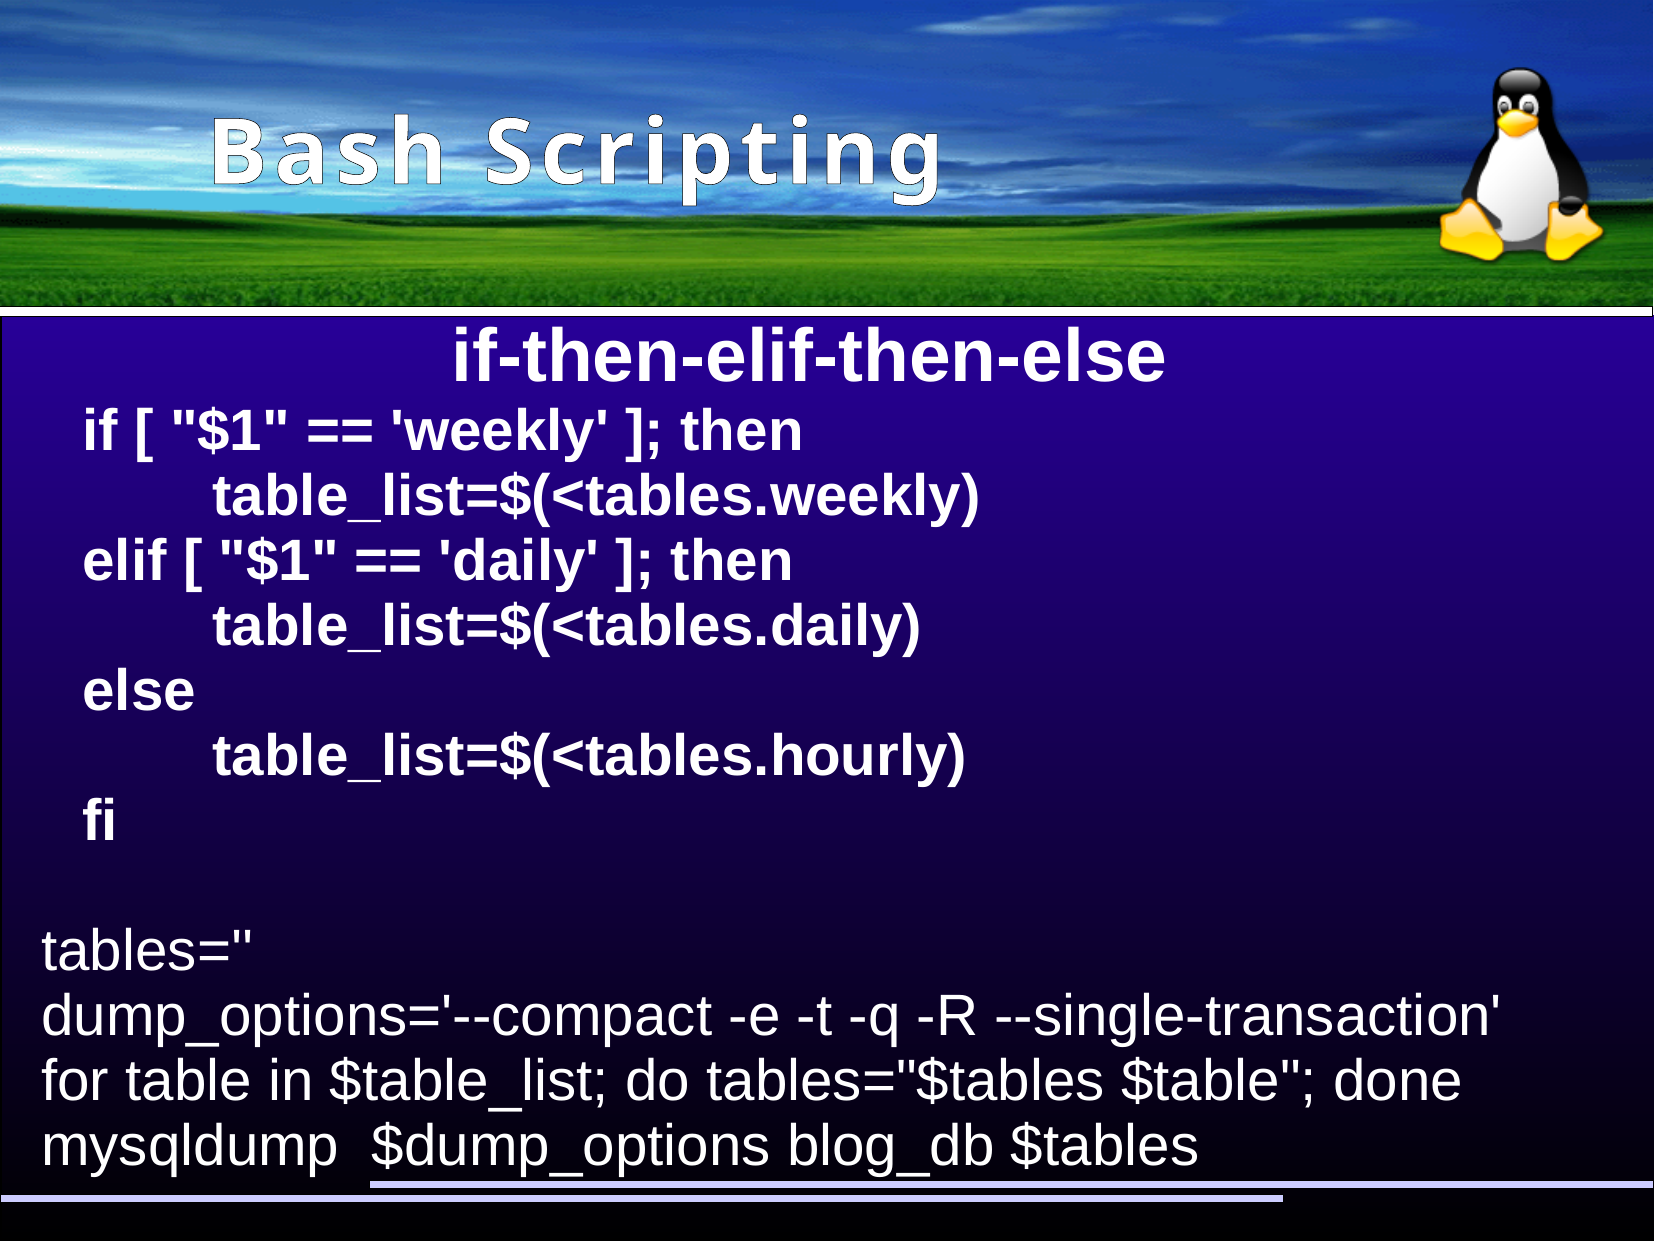

# Bash Scripting
						if-then-elif-then-else
	if [ "$1" == 'weekly' ]; then
	 table_list=$(<tables.weekly)
	elif [ "$1" == 'daily' ]; then
	 table_list=$(<tables.daily)
	else
	 table_list=$(<tables.hourly)
	fi
 tables=''
 dump_options='--compact -e -t -q -R --single-transaction'
 for table in $table_list; do tables="$tables $table"; done
 mysqldump $dump_options blog_db $tables